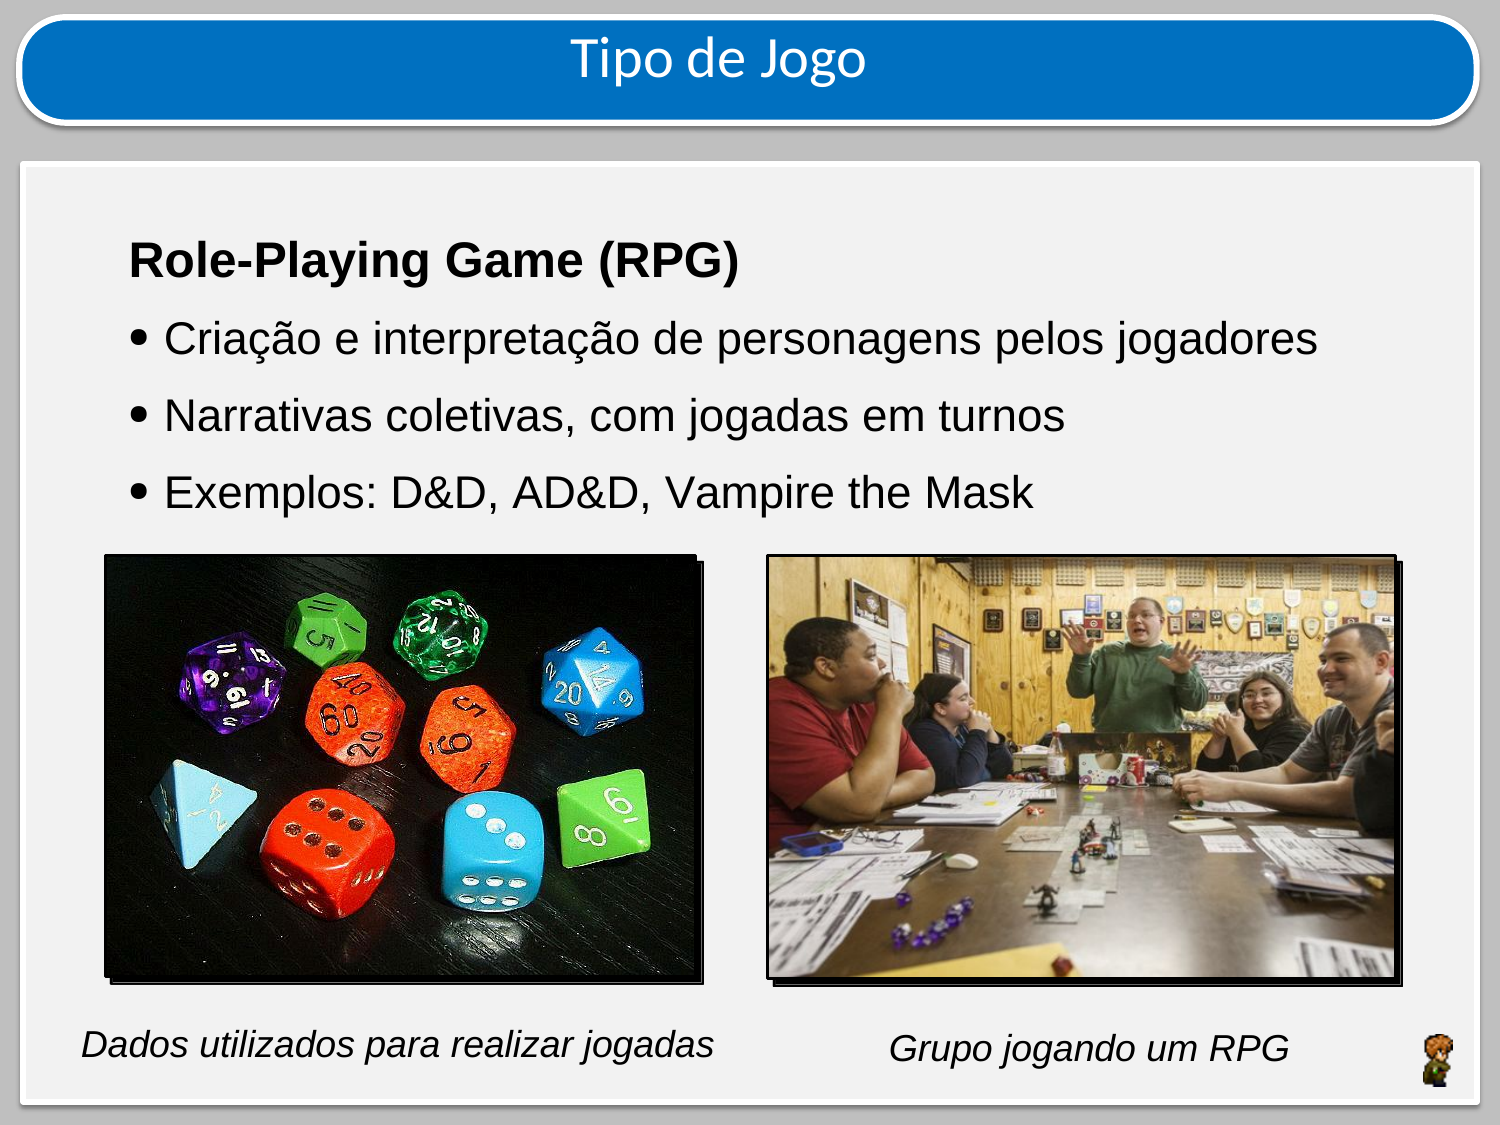

Tipo de Jogo
Role-Playing Game (RPG)
Criação e interpretação de personagens pelos jogadores
Narrativas coletivas, com jogadas em turnos
Exemplos: D&D, AD&D, Vampire the Mask
Dados utilizados para realizar jogadas
Grupo jogando um RPG